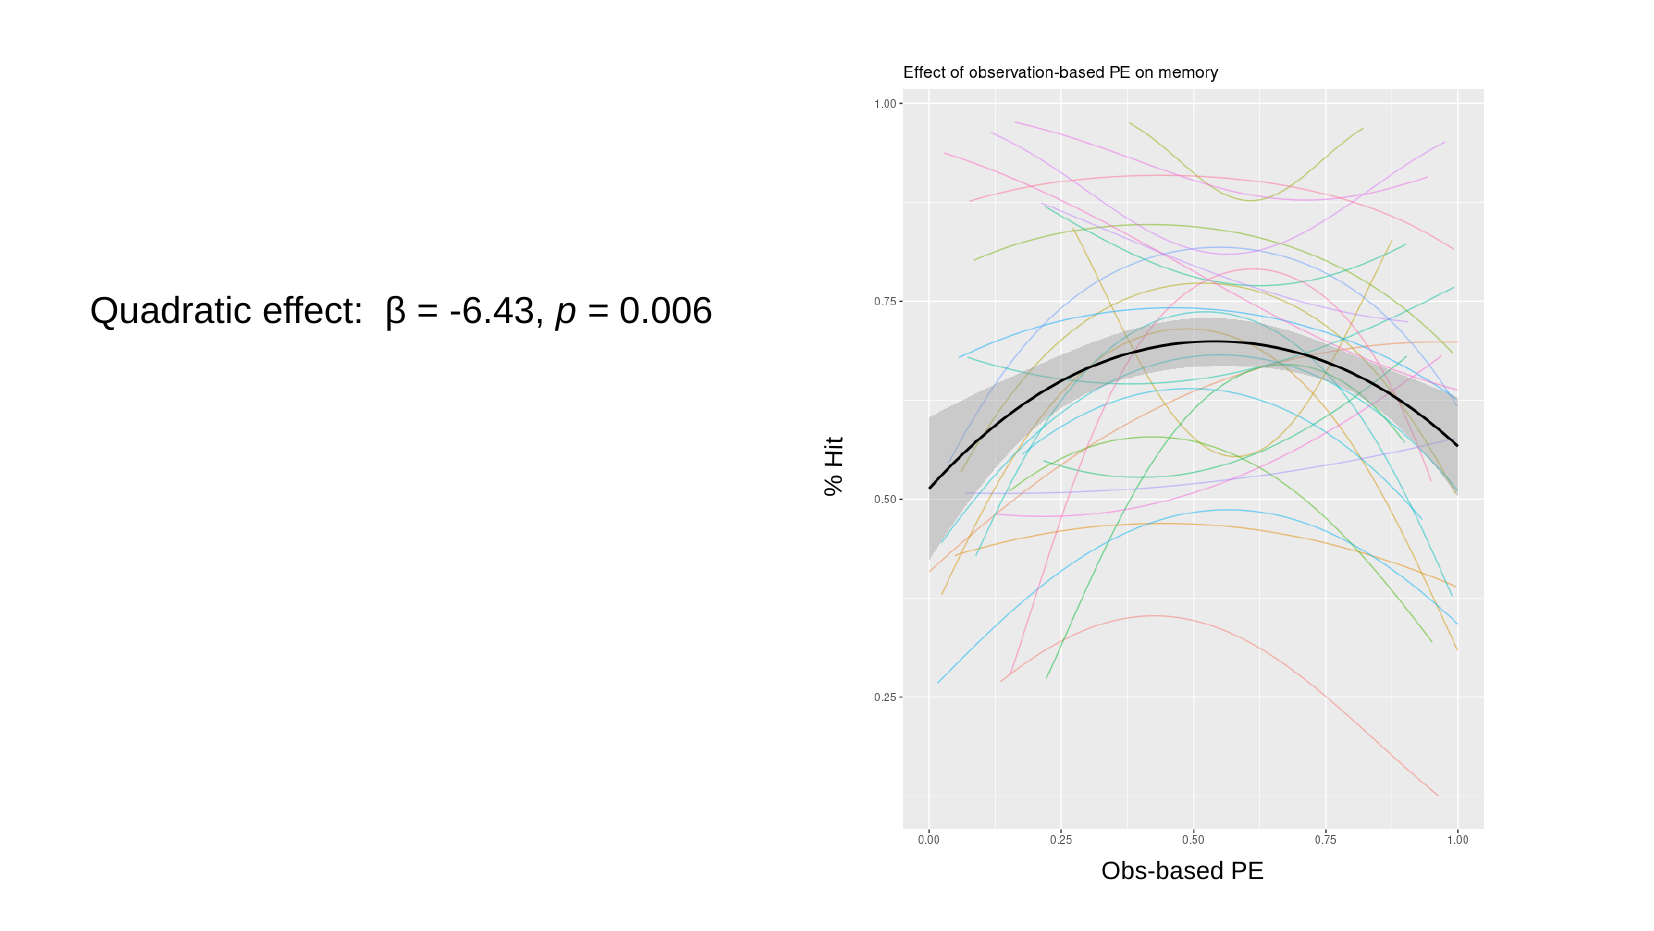

Quadratic effect: β = -6.43, p = 0.006
% Hit
Obs-based PE